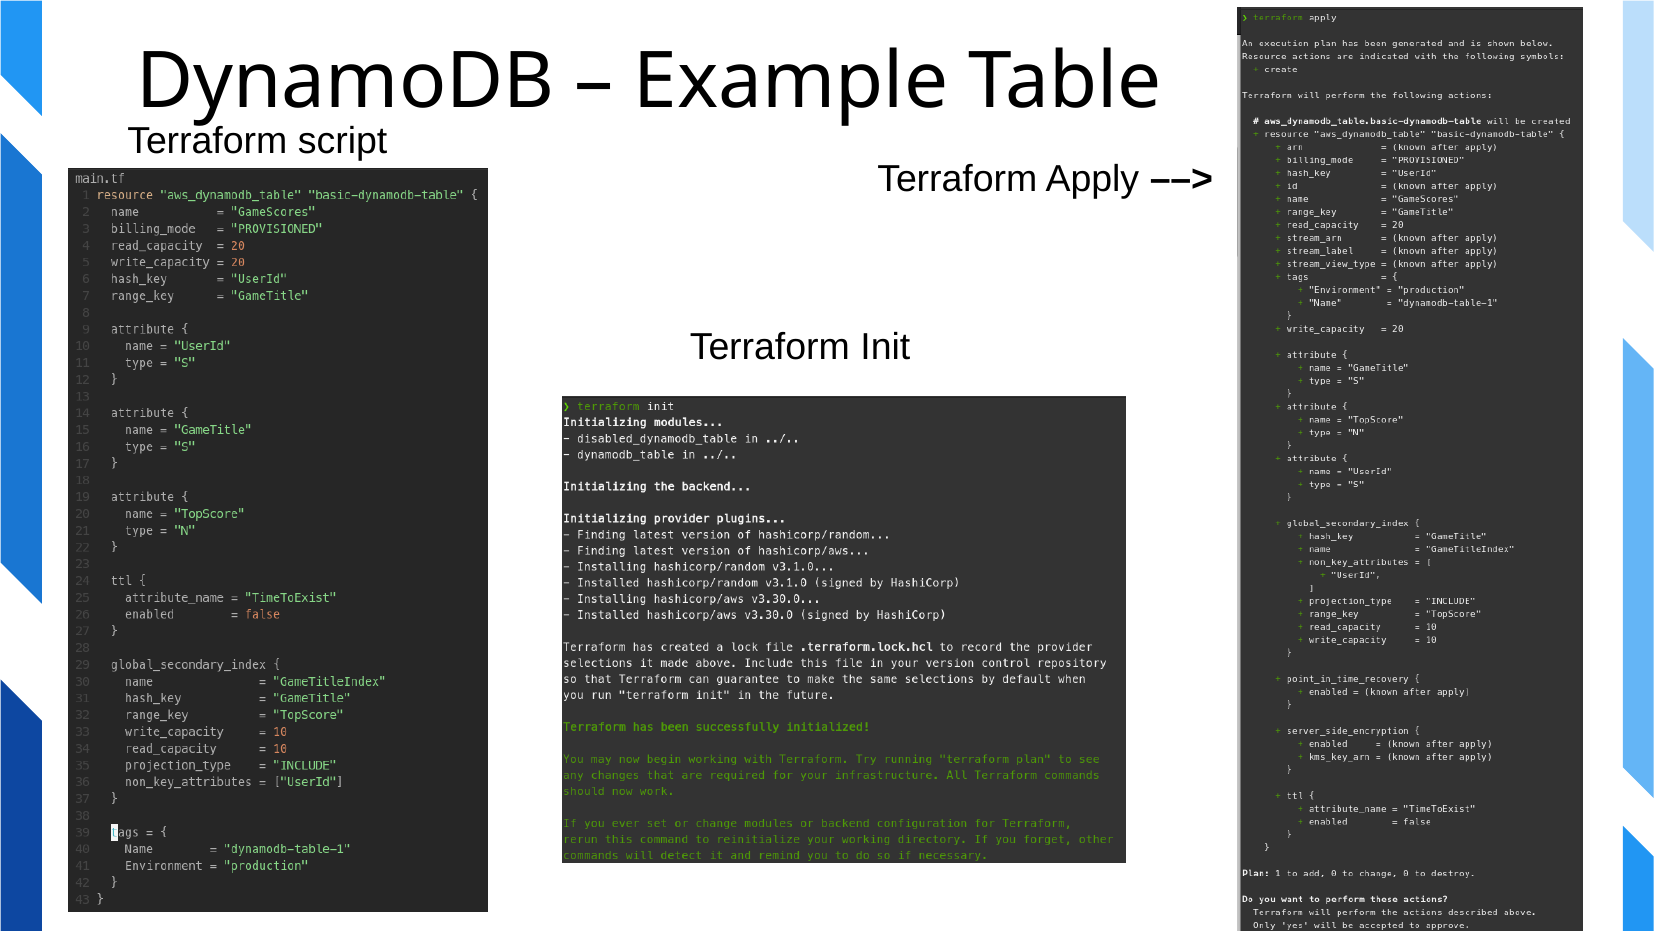

# DynamoDB – Example Table
Terraform script
Terraform Apply ––>
Terraform Init